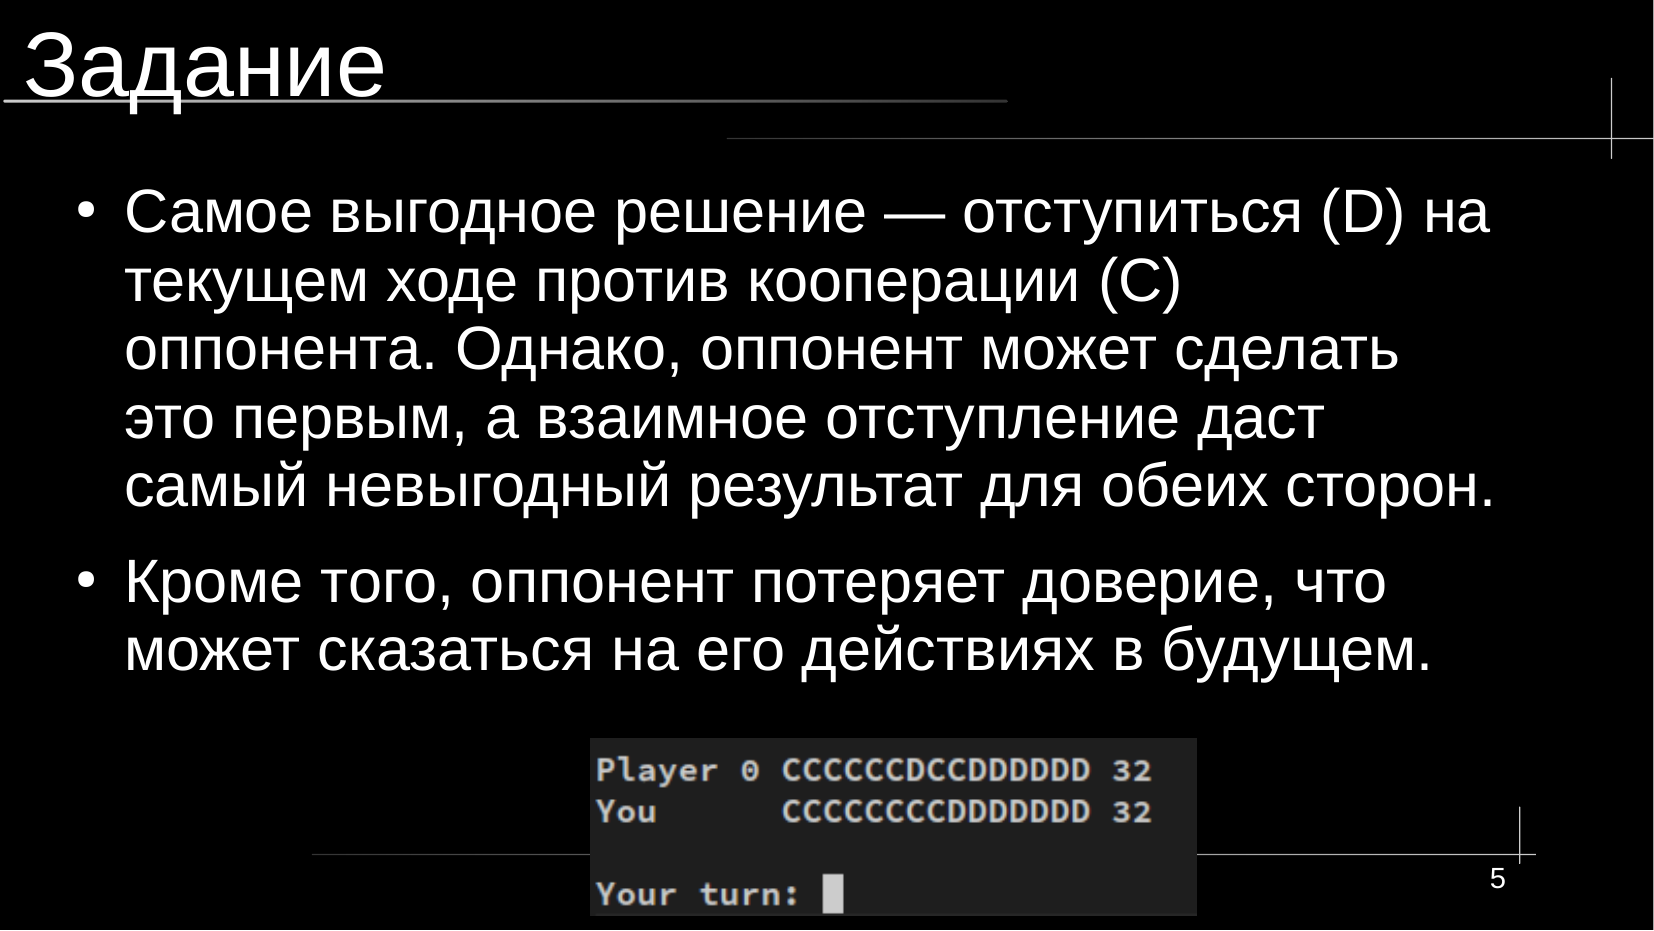

# Задание
Самое выгодное решение — отступиться (D) на текущем ходе против кооперации (C) оппонента. Однако, оппонент может сделать это первым, а взаимное отступление даст самый невыгодный результат для обеих сторон.
Кроме того, оппонент потеряет доверие, что может сказаться на его действиях в будущем.
5